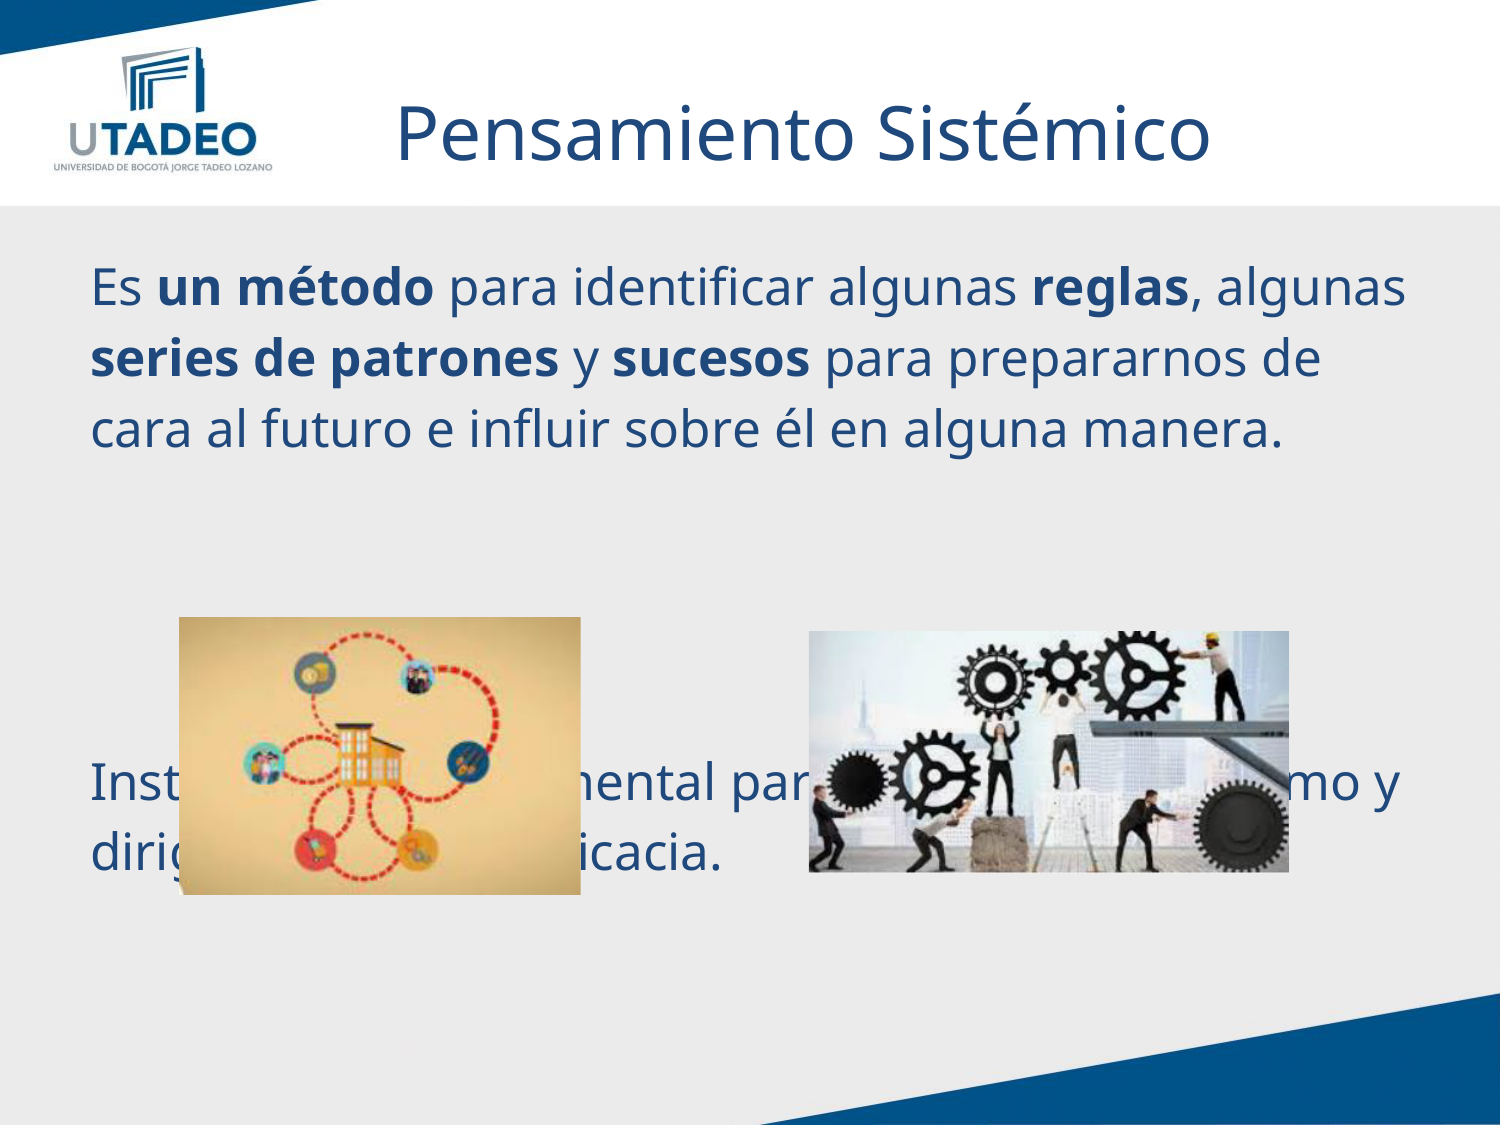

Pensamiento Sistémico
# Es un método para identificar algunas reglas, algunas series de patrones y sucesos para prepararnos de cara al futuro e influir sobre él en alguna manera.
Instrumento fundamental para guiarse a uno mismo y dirigir a otros con eficacia.